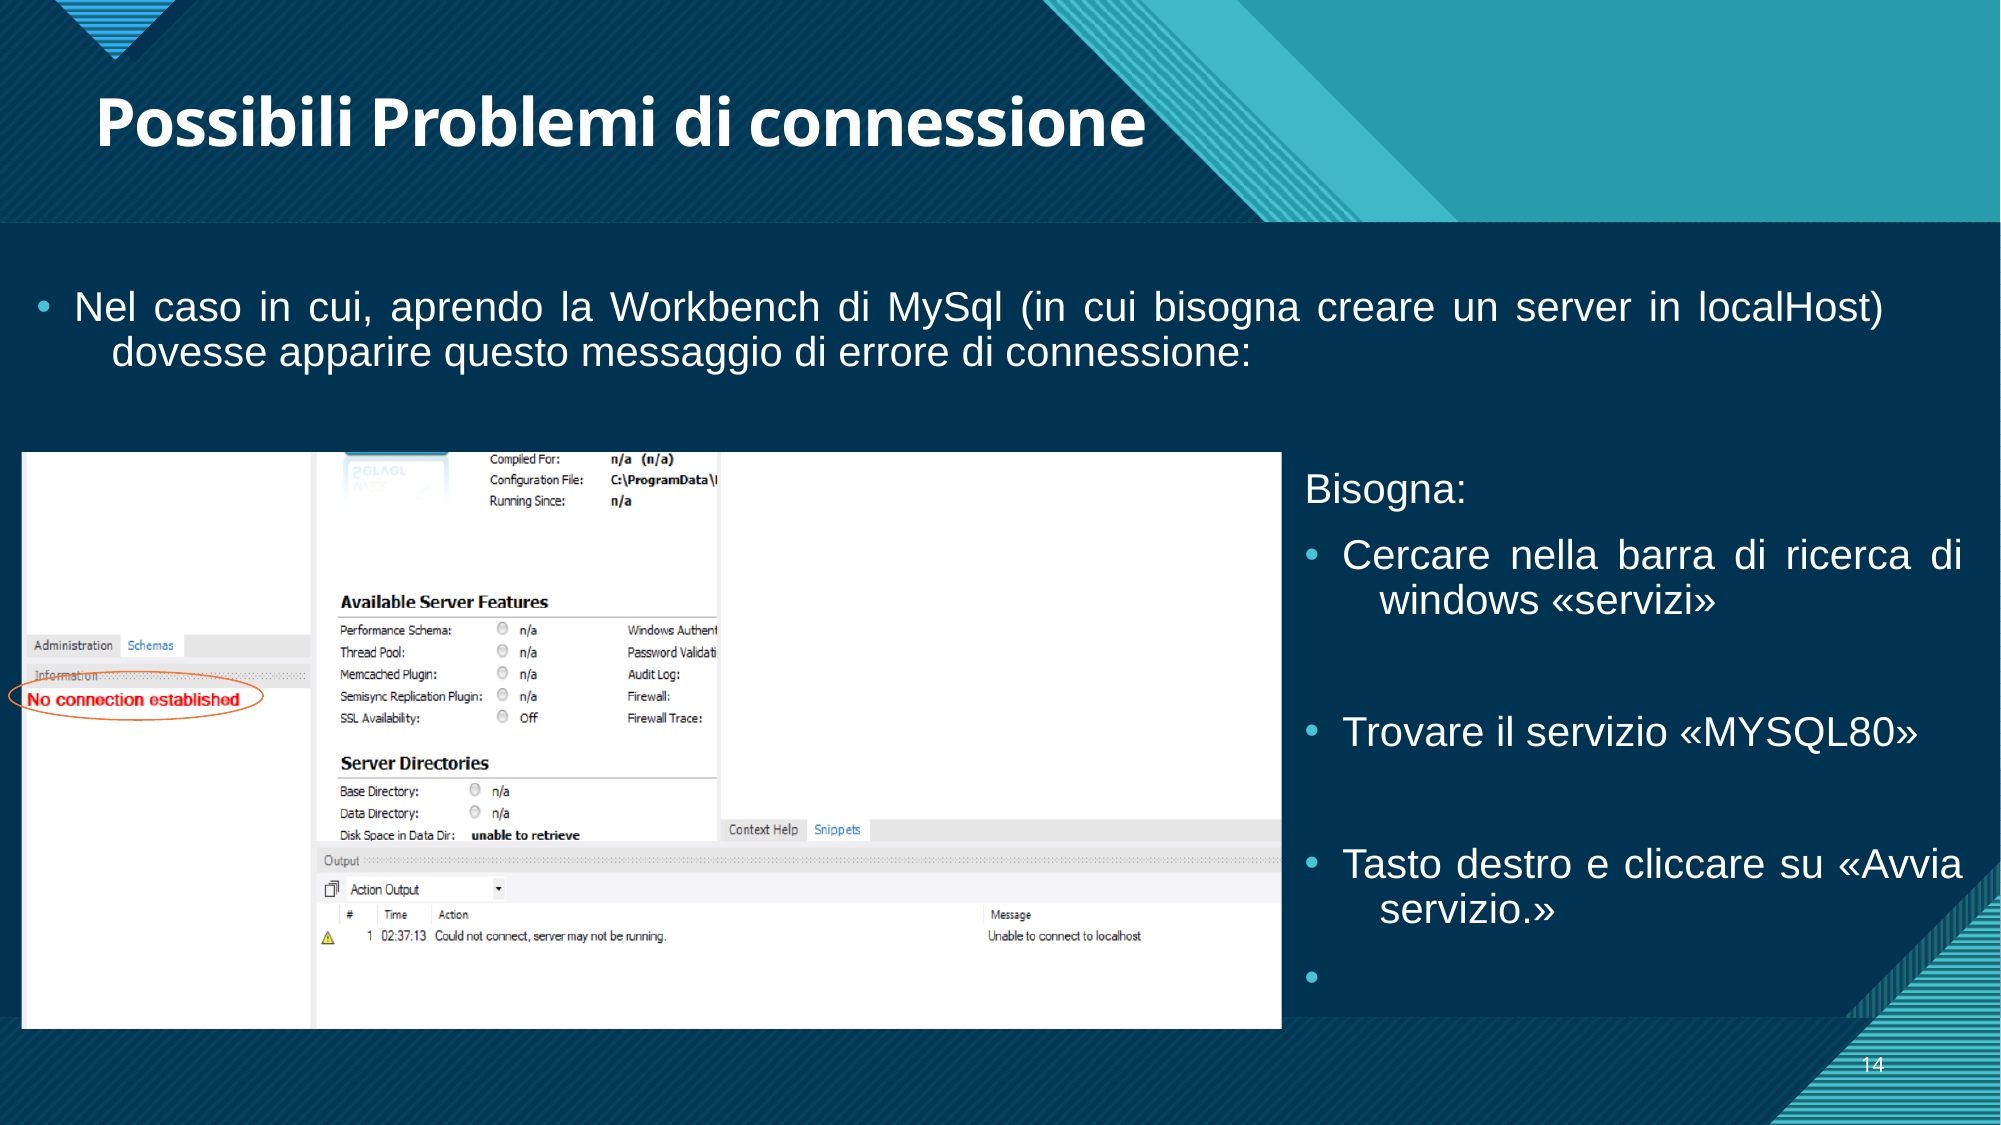

# Possibili Problemi di connessione
Nel caso in cui, aprendo la Workbench di MySql (in cui bisogna creare un server in localHost) dovesse apparire questo messaggio di errore di connessione:
Bisogna:
Cercare nella barra di ricerca di windows «servizi»
Trovare il servizio «MYSQL80»
Tasto destro e cliccare su «Avvia servizio.»